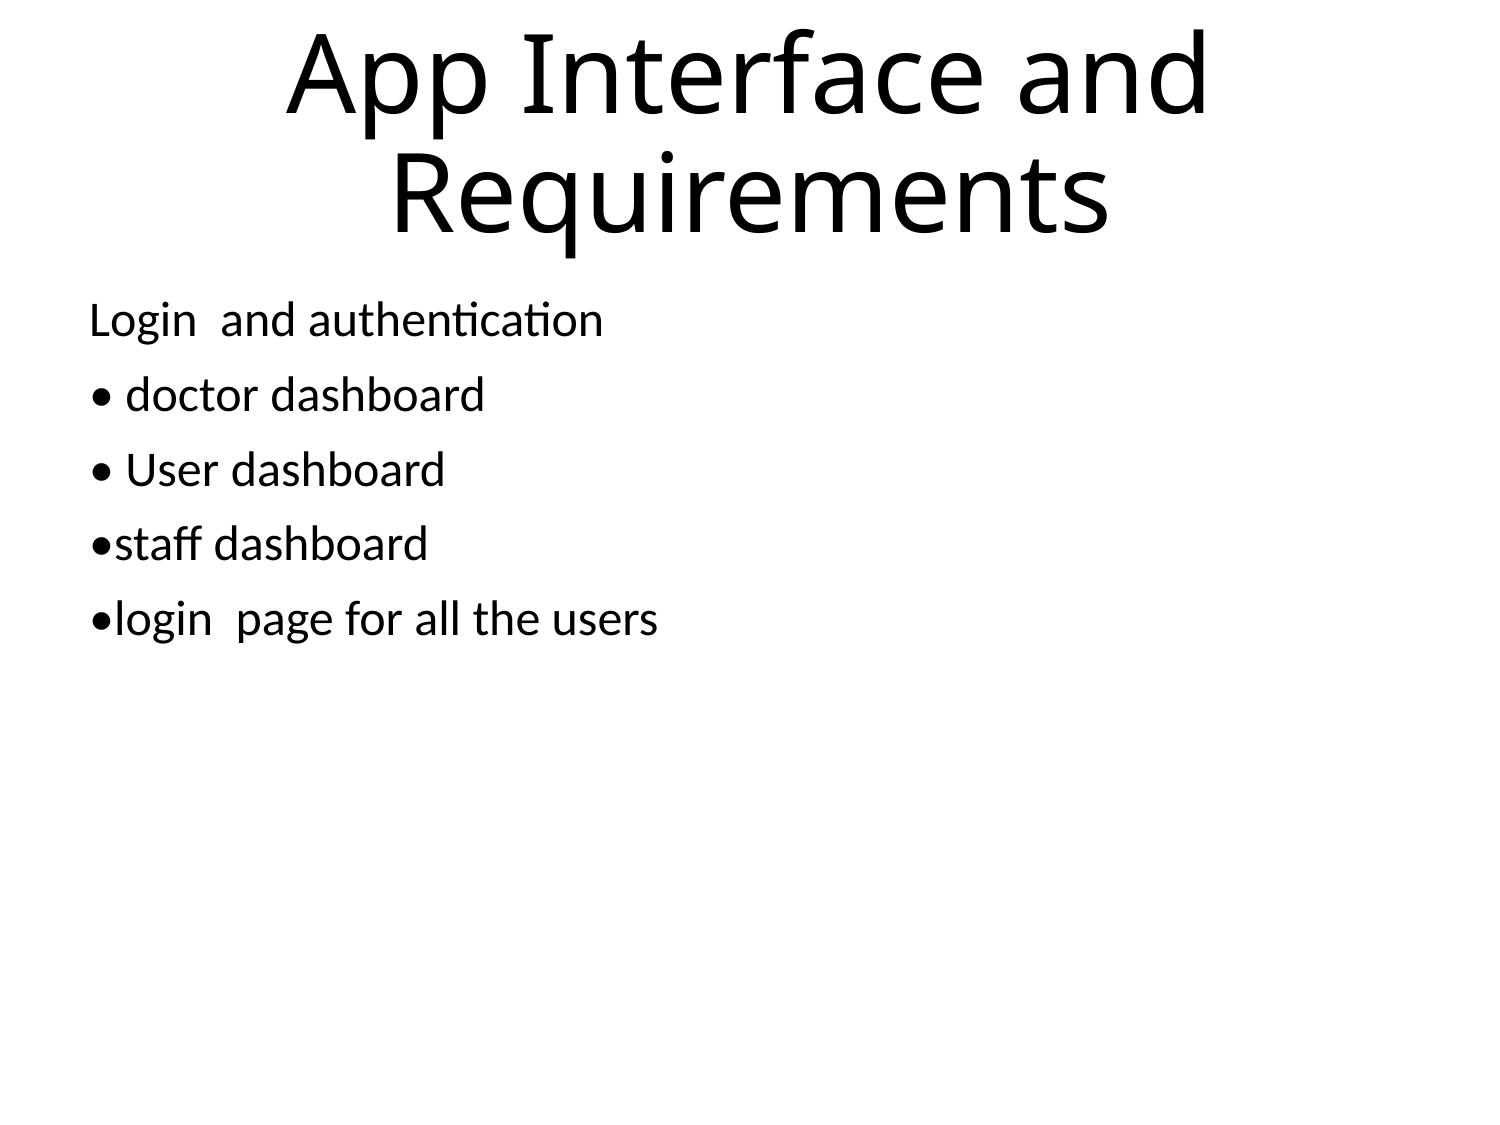

# App Interface and Requirements
Login and authentication
• doctor dashboard
• User dashboard
•staff dashboard
•login page for all the users